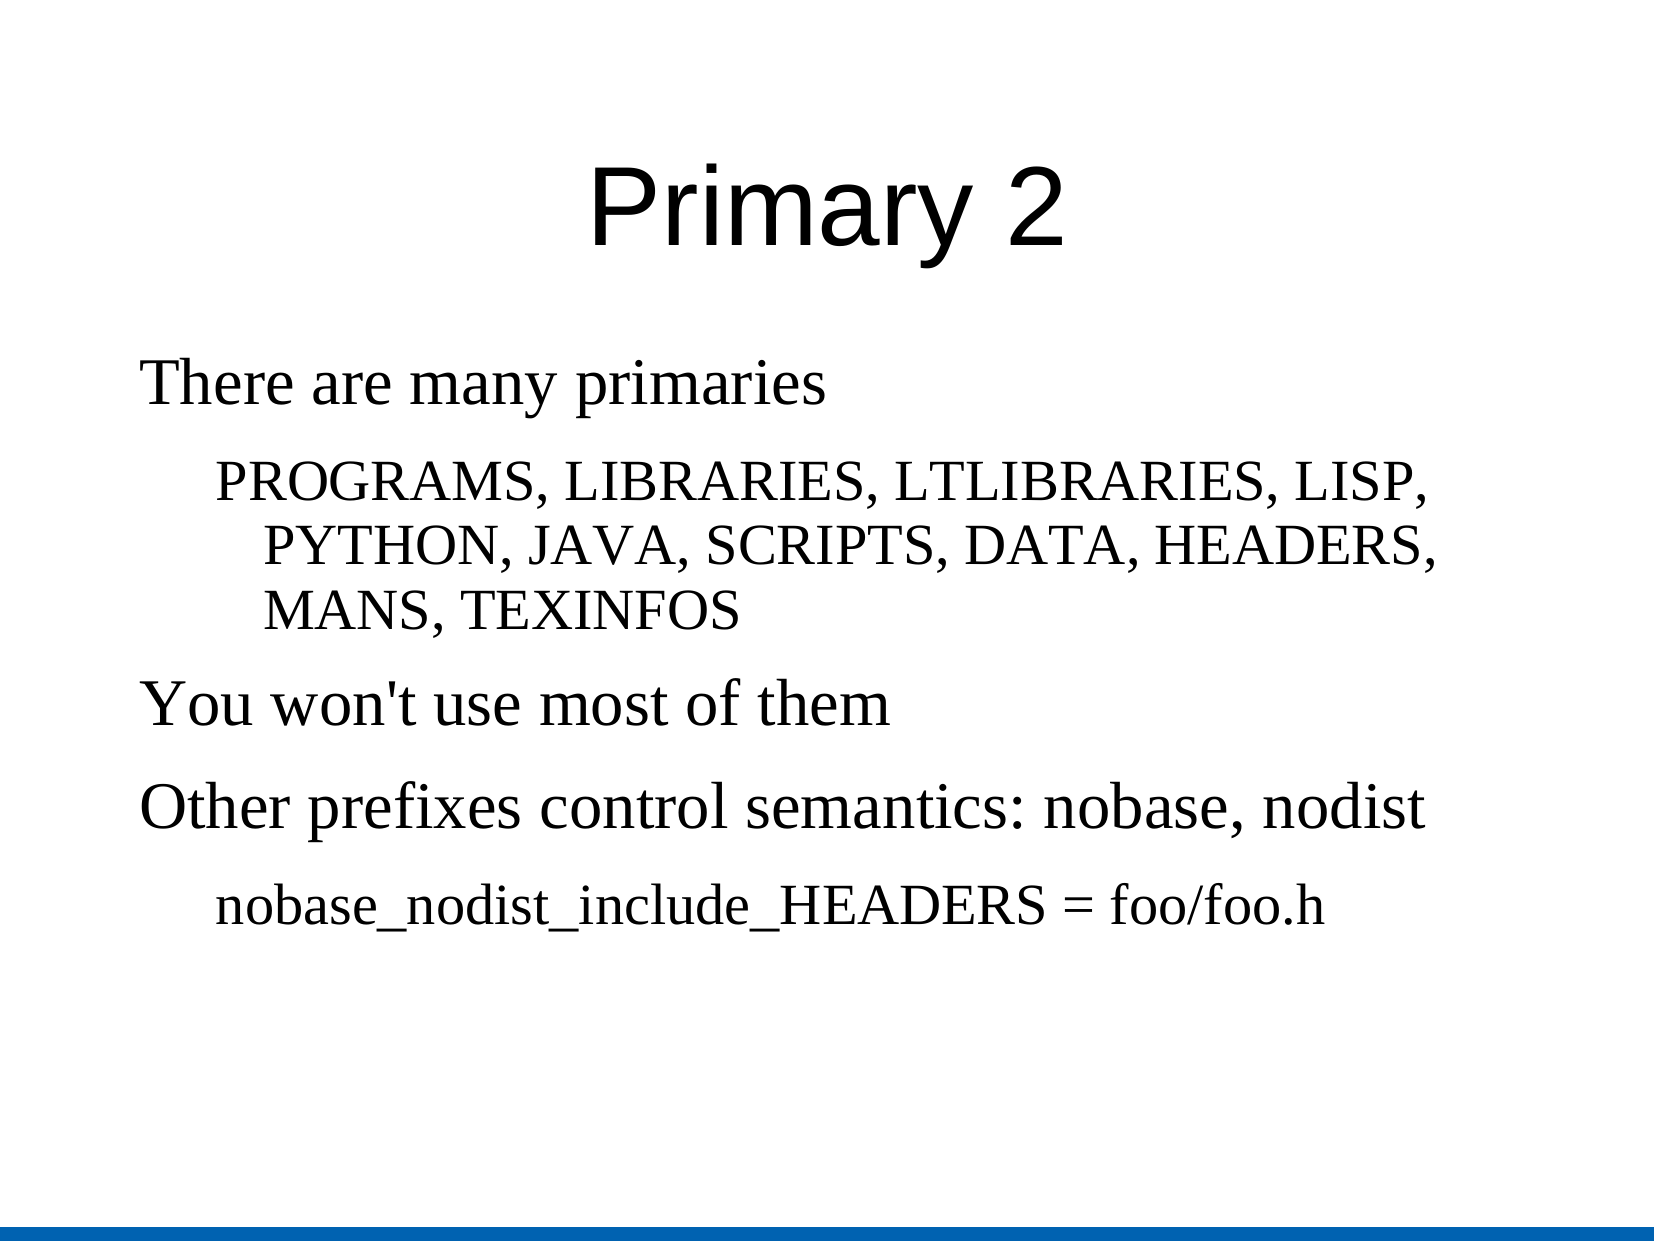

# Primary 2
There are many primaries
PROGRAMS, LIBRARIES, LTLIBRARIES, LISP, PYTHON, JAVA, SCRIPTS, DATA, HEADERS, MANS, TEXINFOS
You won't use most of them
Other prefixes control semantics: nobase, nodist
nobase_nodist_include_HEADERS = foo/foo.h